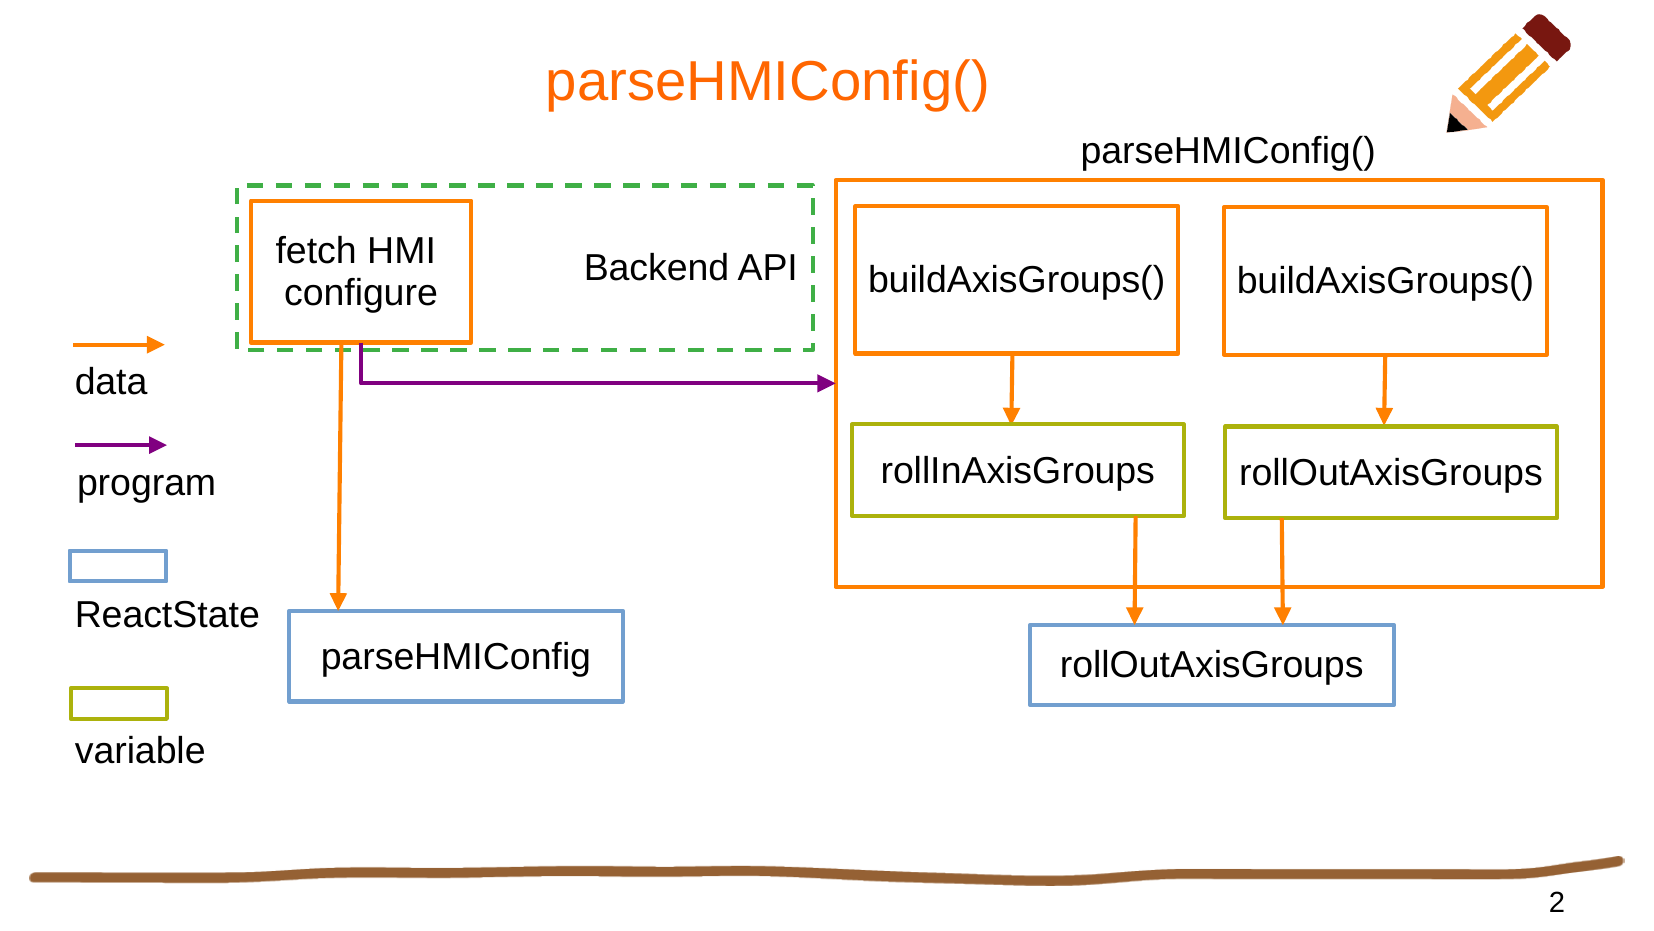

# parseHMIConfig()
parseHMIConfig()
Backend API
fetch HMI
configure
buildAxisGroups()
buildAxisGroups()
data
rollInAxisGroups
rollOutAxisGroups
program
ReactState
parseHMIConfig
rollOutAxisGroups
variable
2